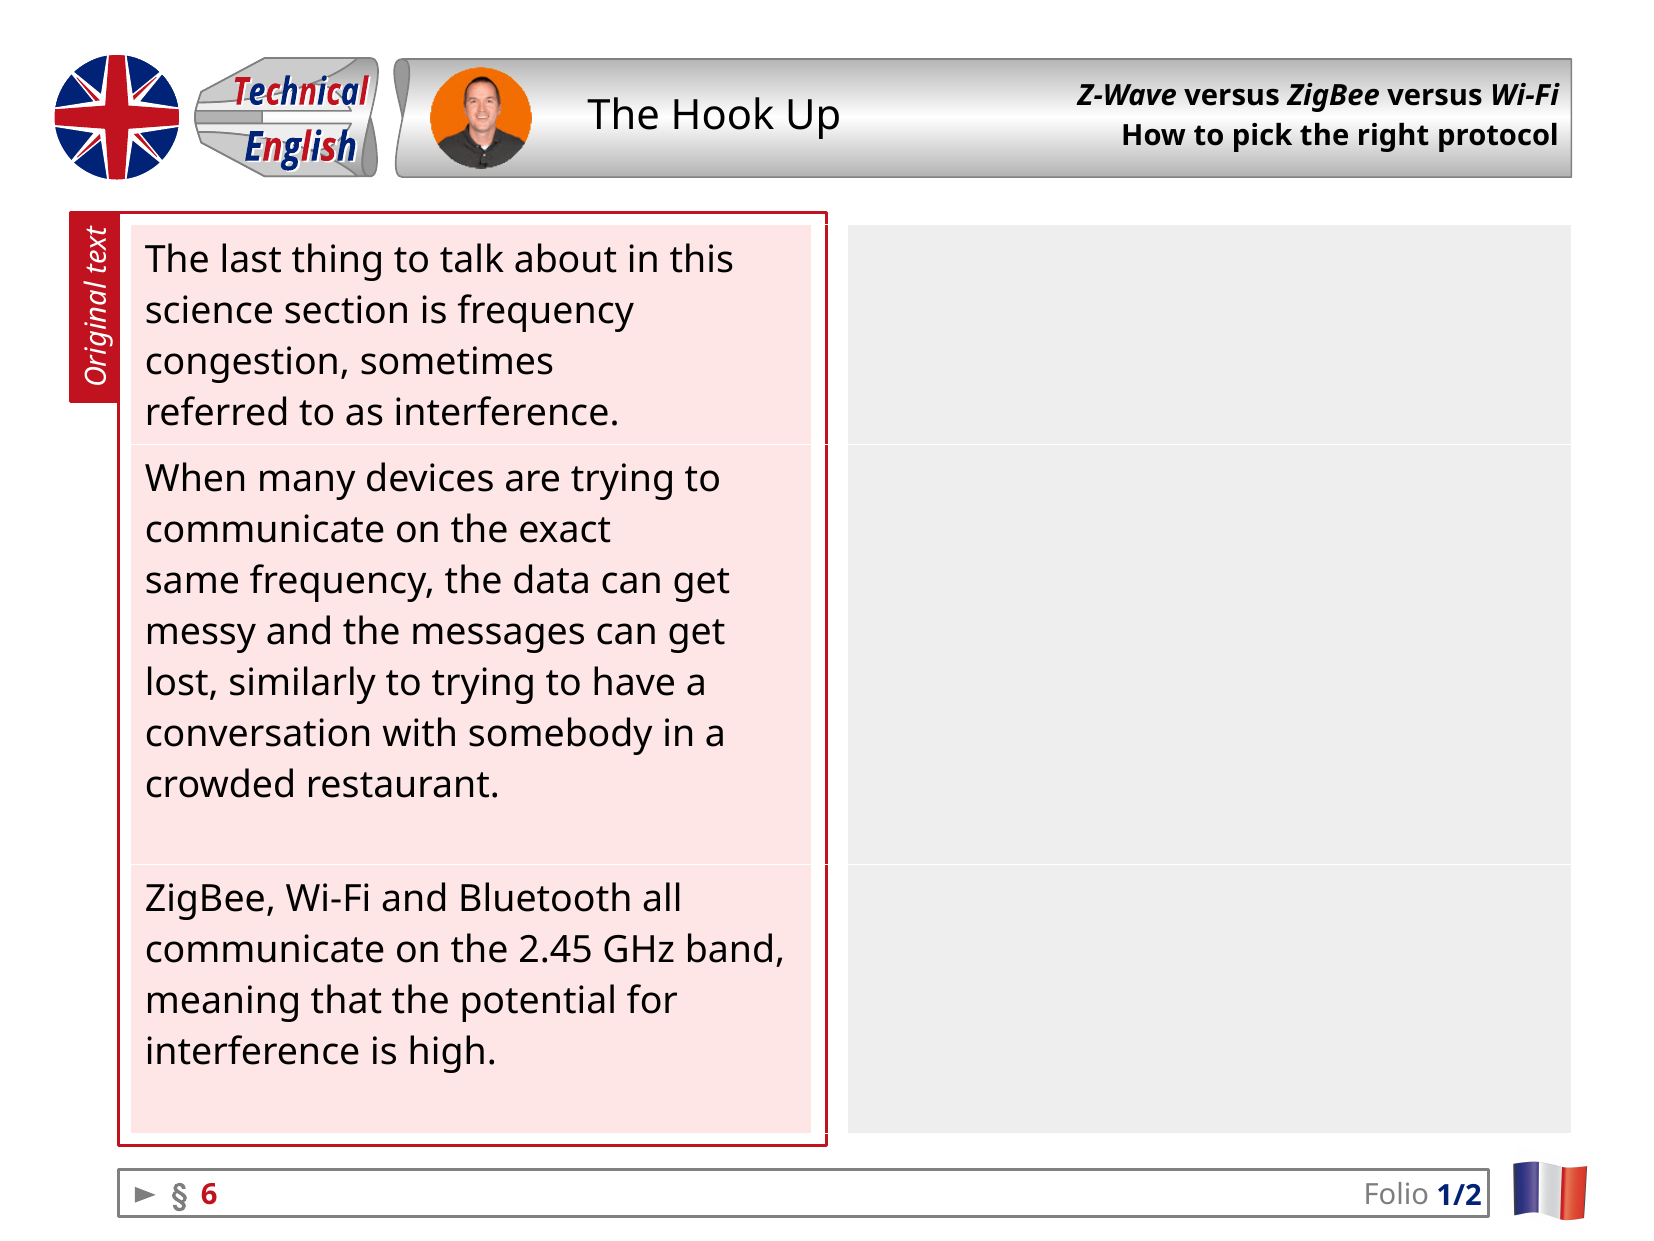

#
| The last thing to talk about in this science section is frequency congestion, sometimes referred to as interference. | | |
| --- | --- | --- |
| When many devices are trying to communicate on the exact same frequency, the data can get messy and the messages can get lost, similarly to trying to have a conversation with somebody in a crowded restaurant. | | |
| ZigBee, Wi-Fi and Bluetooth all communicate on the 2.45 GHz band, meaning that the potential for interference is high. | | |
6
1/2